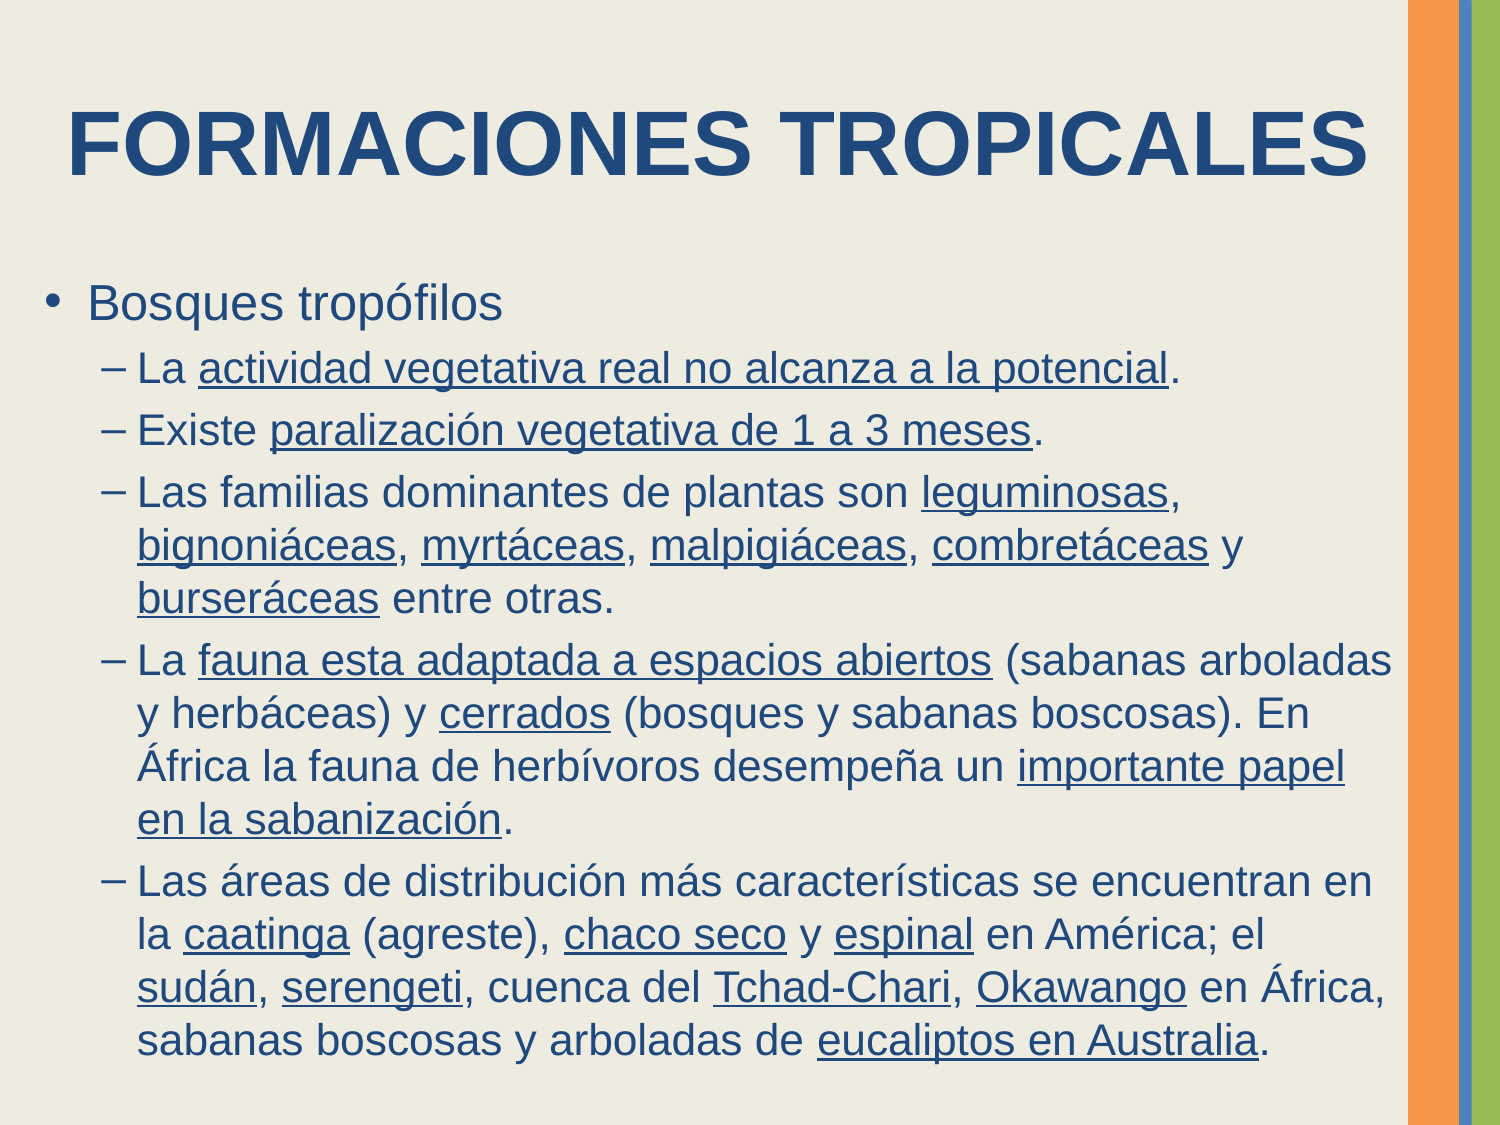

# Formaciones tropicales
Bosques tropófilos
La actividad vegetativa real no alcanza a la potencial.
Existe paralización vegetativa de 1 a 3 meses.
Las familias dominantes de plantas son leguminosas, bignoniáceas, myrtáceas, malpigiáceas, combretáceas y burseráceas entre otras.
La fauna esta adaptada a espacios abiertos (sabanas arboladas y herbáceas) y cerrados (bosques y sabanas boscosas). En África la fauna de herbívoros desempeña un importante papel en la sabanización.
Las áreas de distribución más características se encuentran en la caatinga (agreste), chaco seco y espinal en América; el sudán, serengeti, cuenca del Tchad-Chari, Okawango en África, sabanas boscosas y arboladas de eucaliptos en Australia.